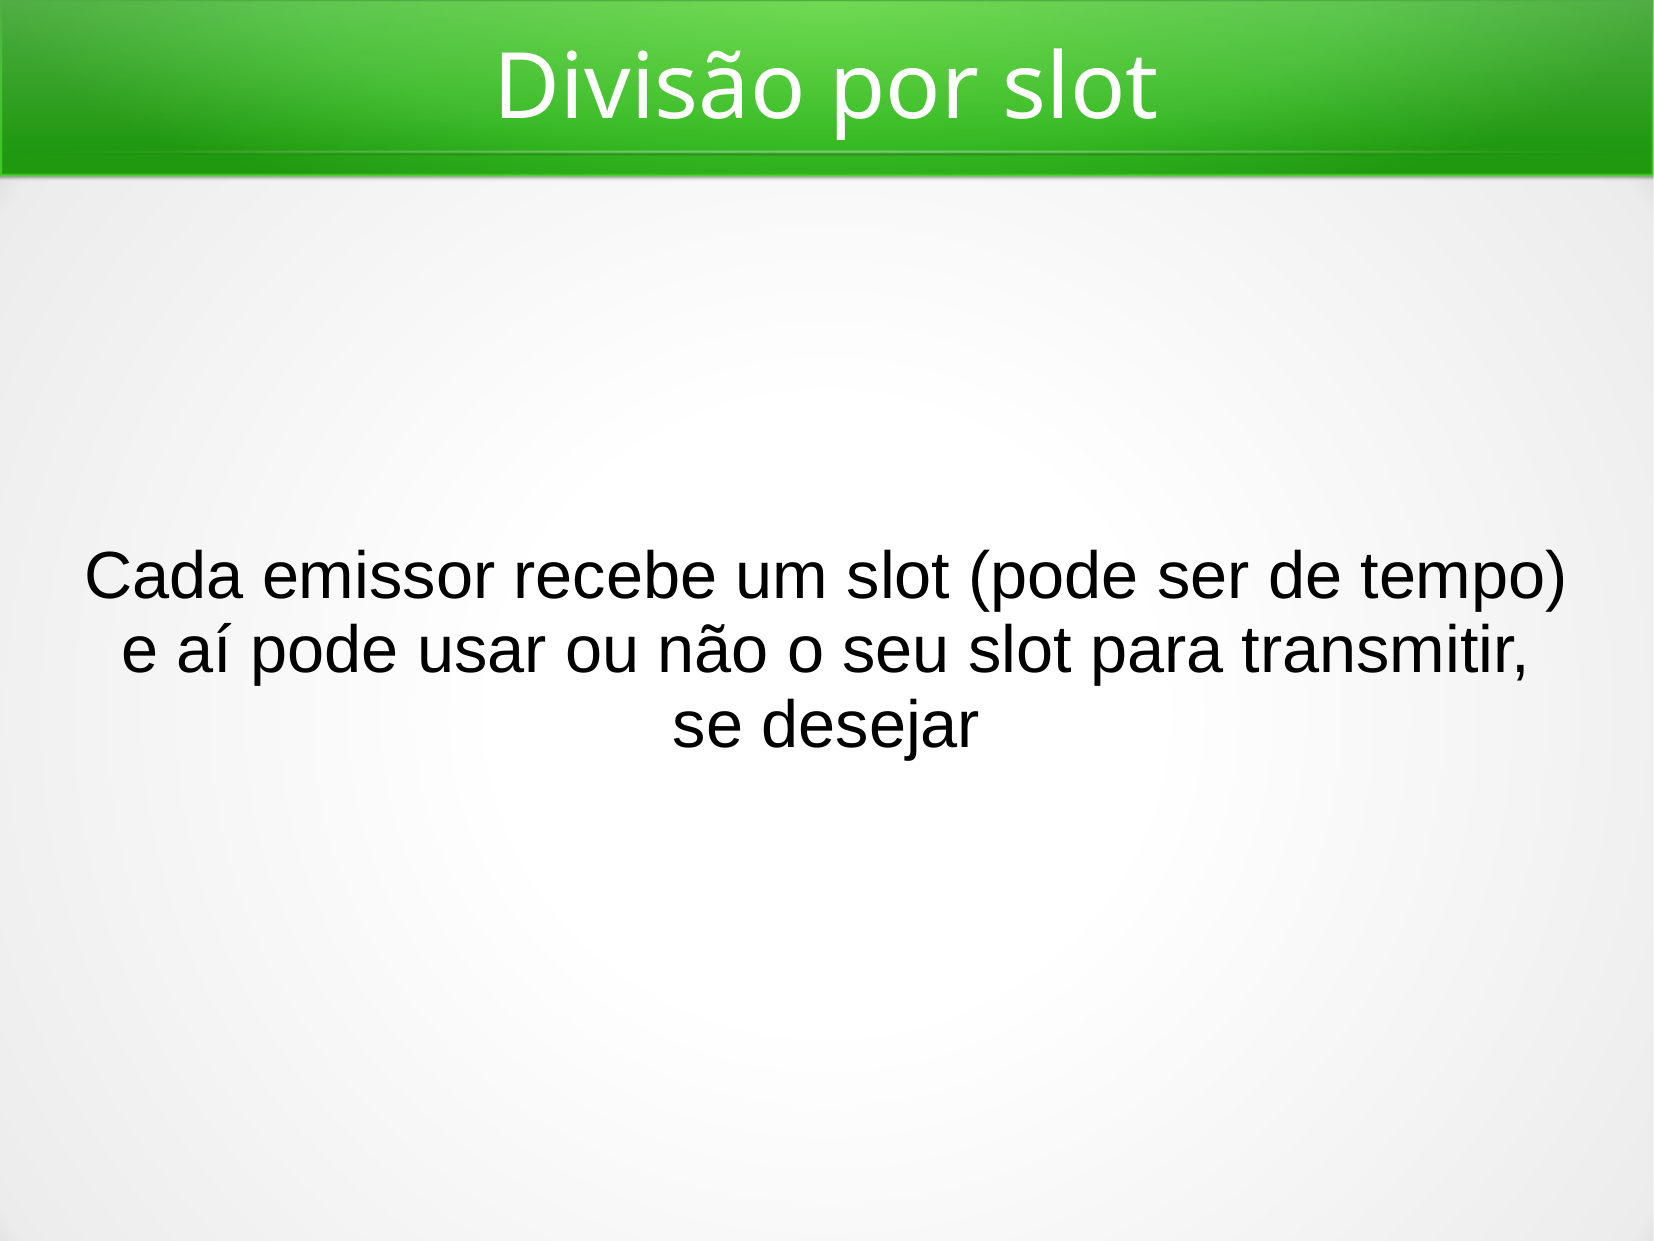

# Divisão por slot
Cada emissor recebe um slot (pode ser de tempo) e aí pode usar ou não o seu slot para transmitir, se desejar